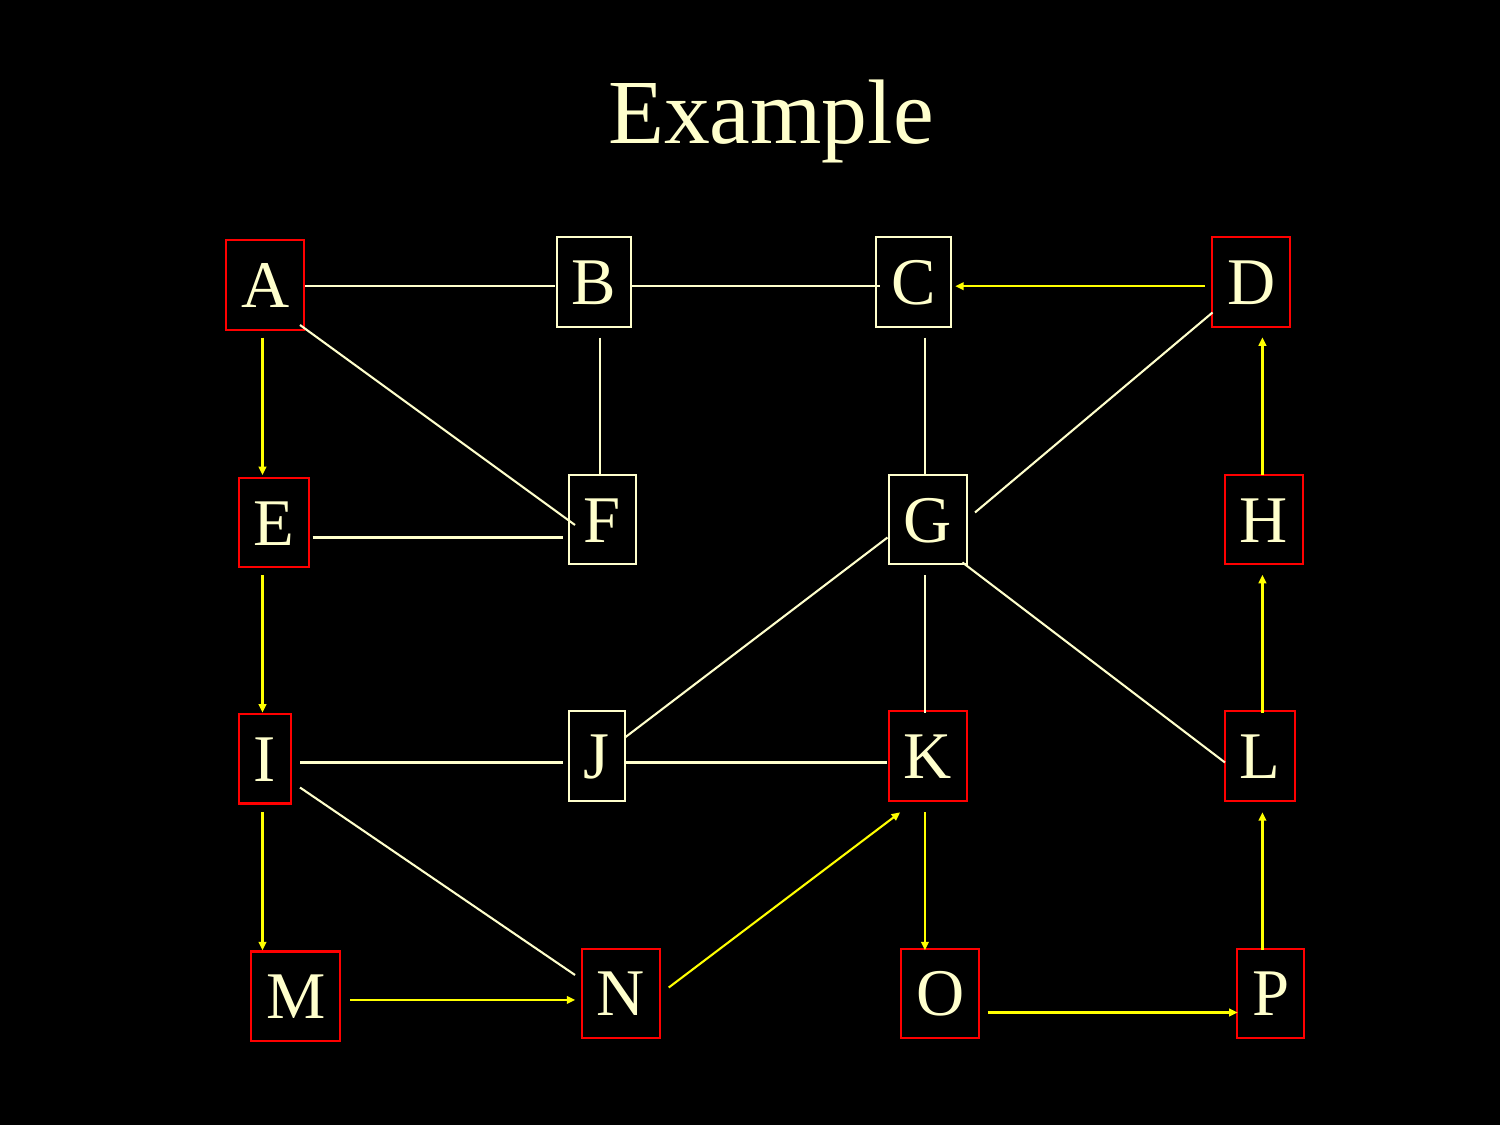

# Example
B
C
D
A
F
G
H
E
J
K
L
I
N
O
P
M